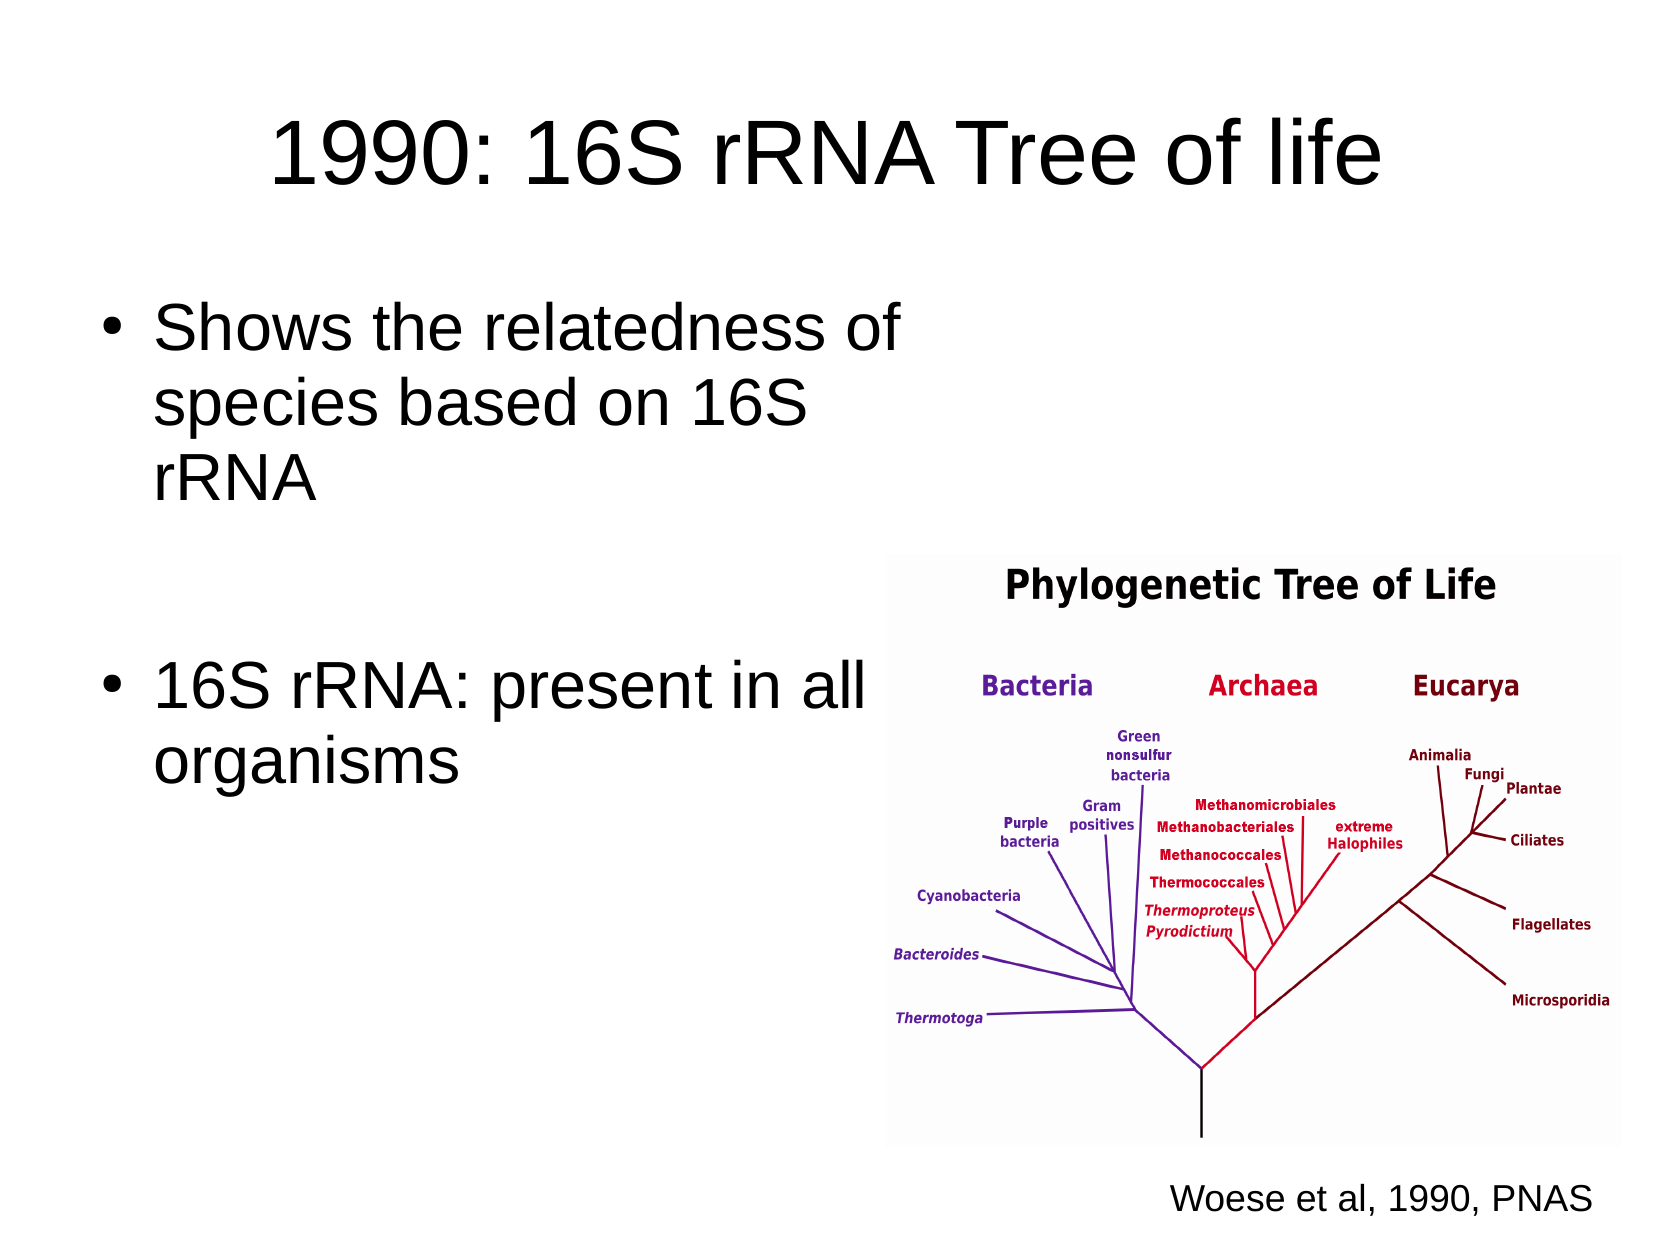

# 1990: 16S rRNA Tree of life
Shows the relatedness of species based on 16S rRNA
16S rRNA: present in all organisms
Woese et al, 1990, PNAS